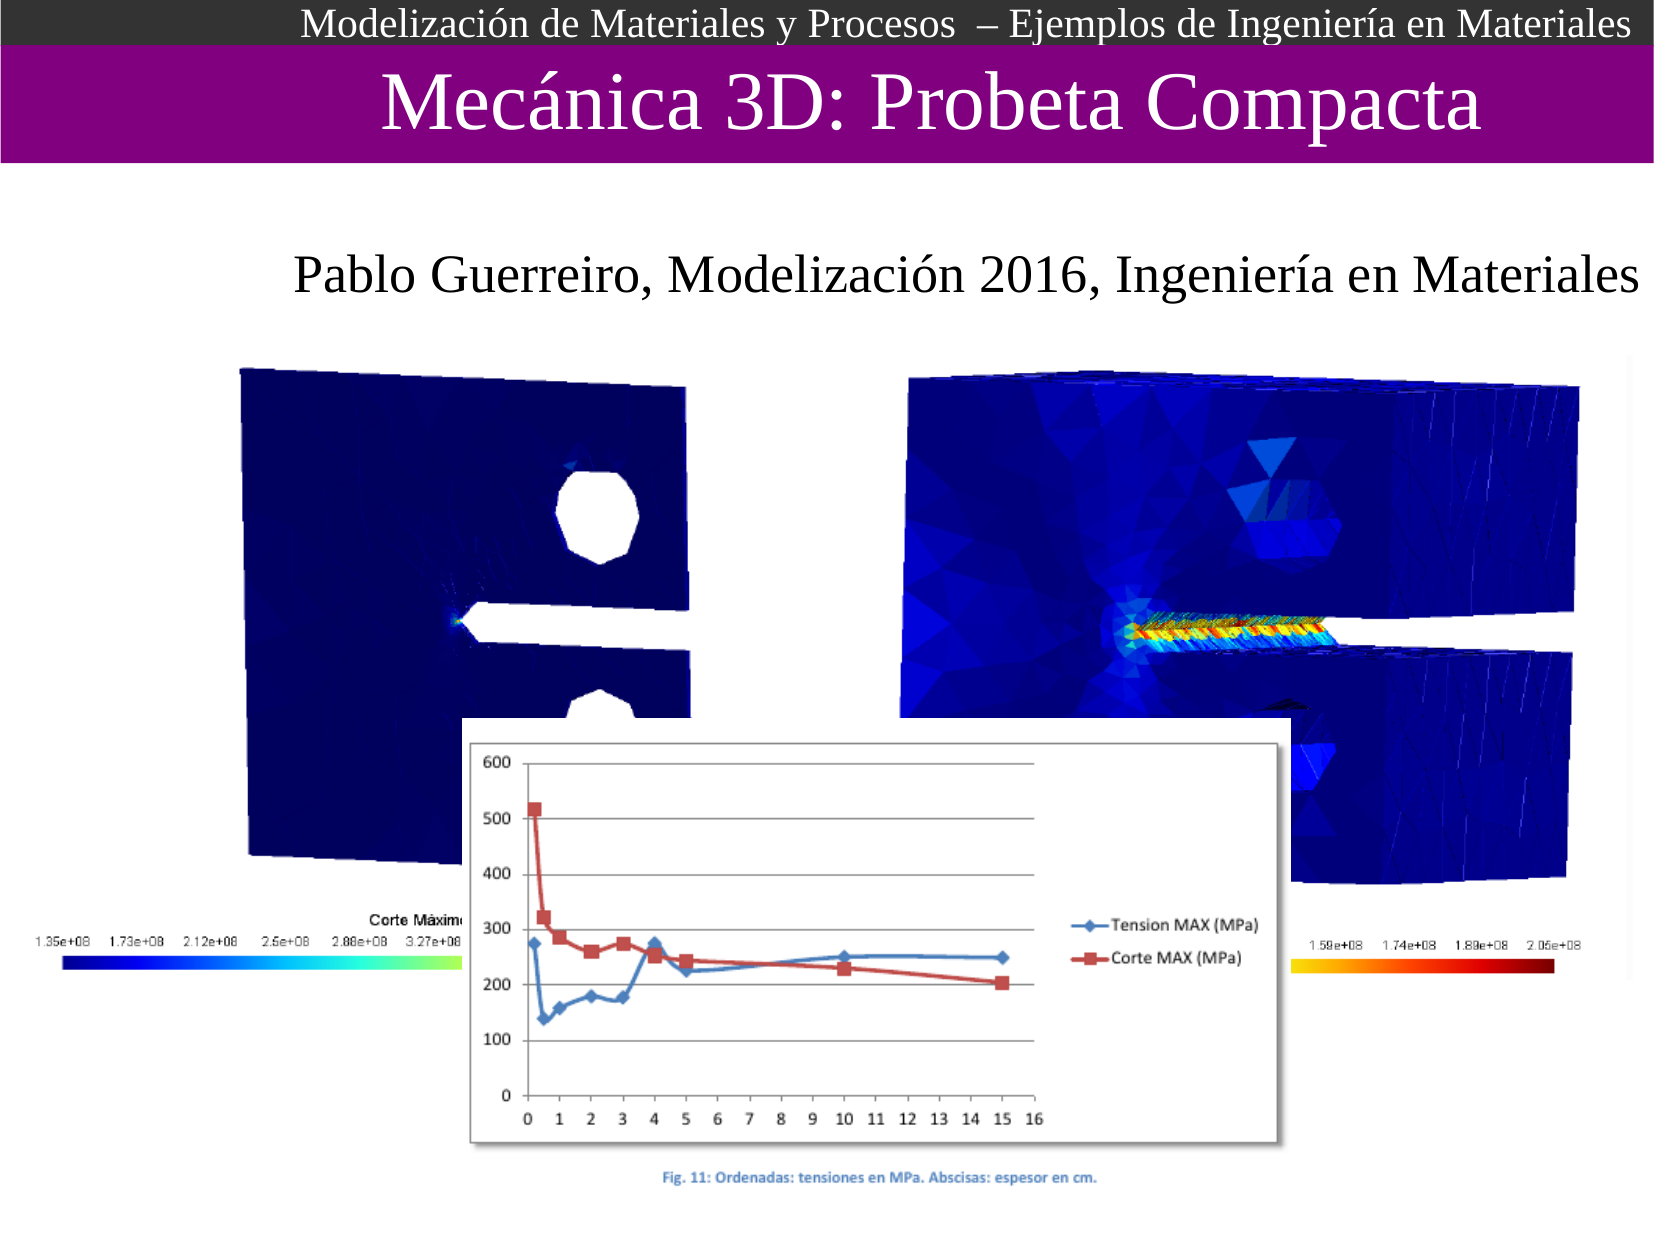

Mecánica 3D: Probeta Compacta
Pablo Guerreiro, Modelización 2016, Ingeniería en Materiales